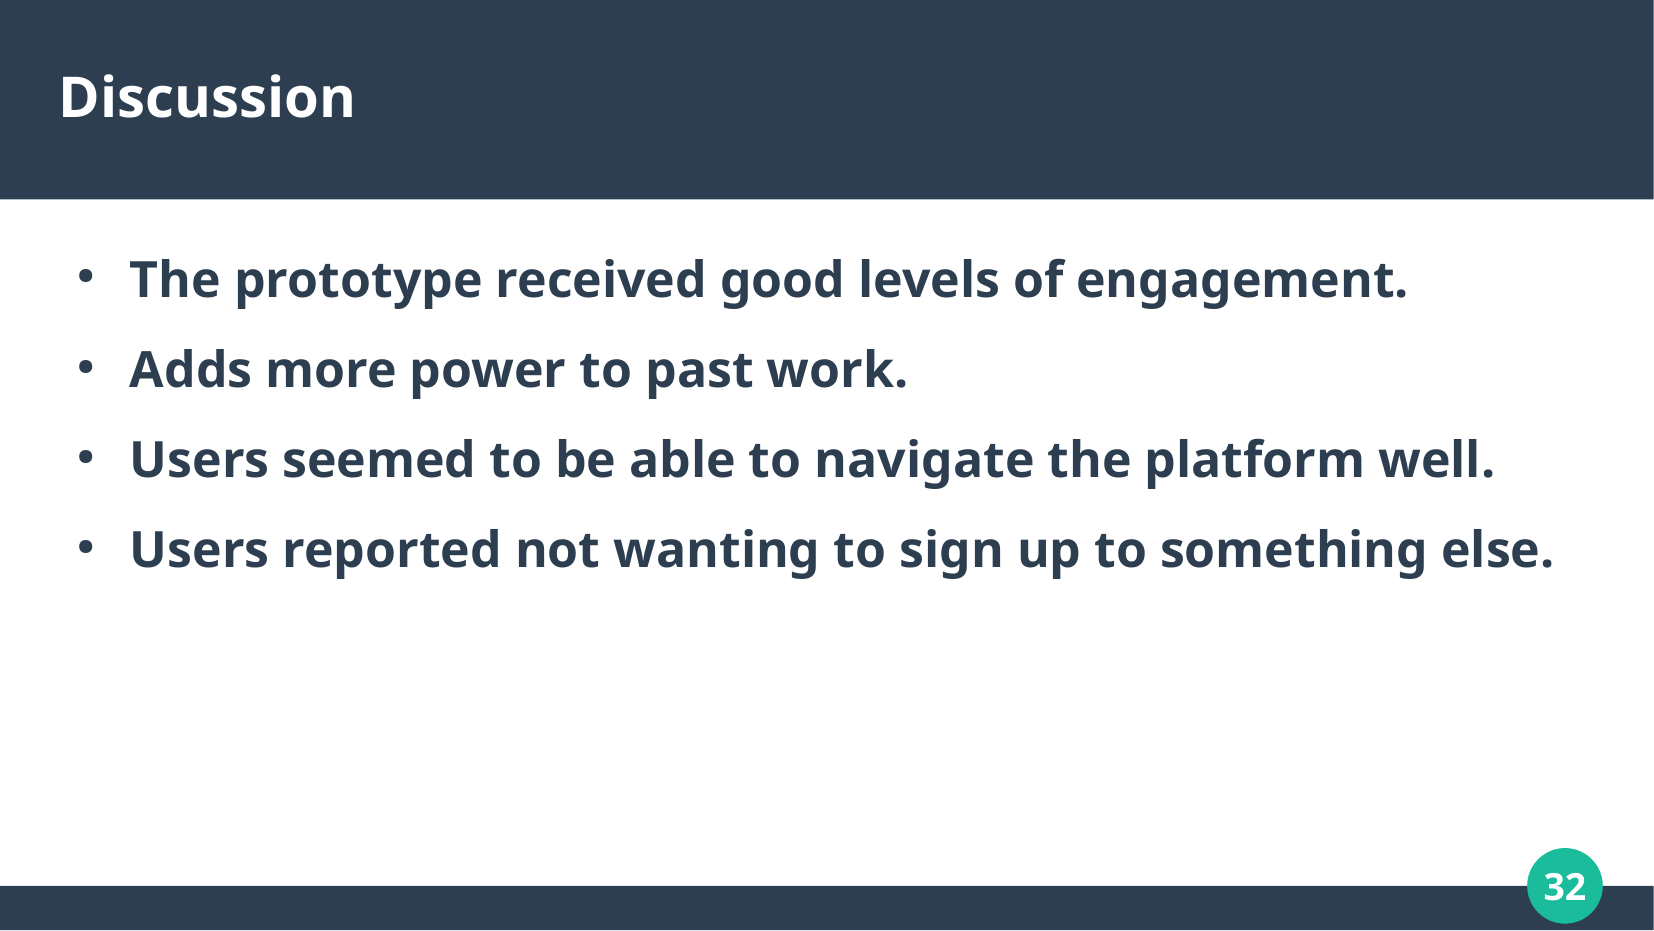

# Discussion
The prototype received good levels of engagement.
Adds more power to past work.
Users seemed to be able to navigate the platform well.
Users reported not wanting to sign up to something else.